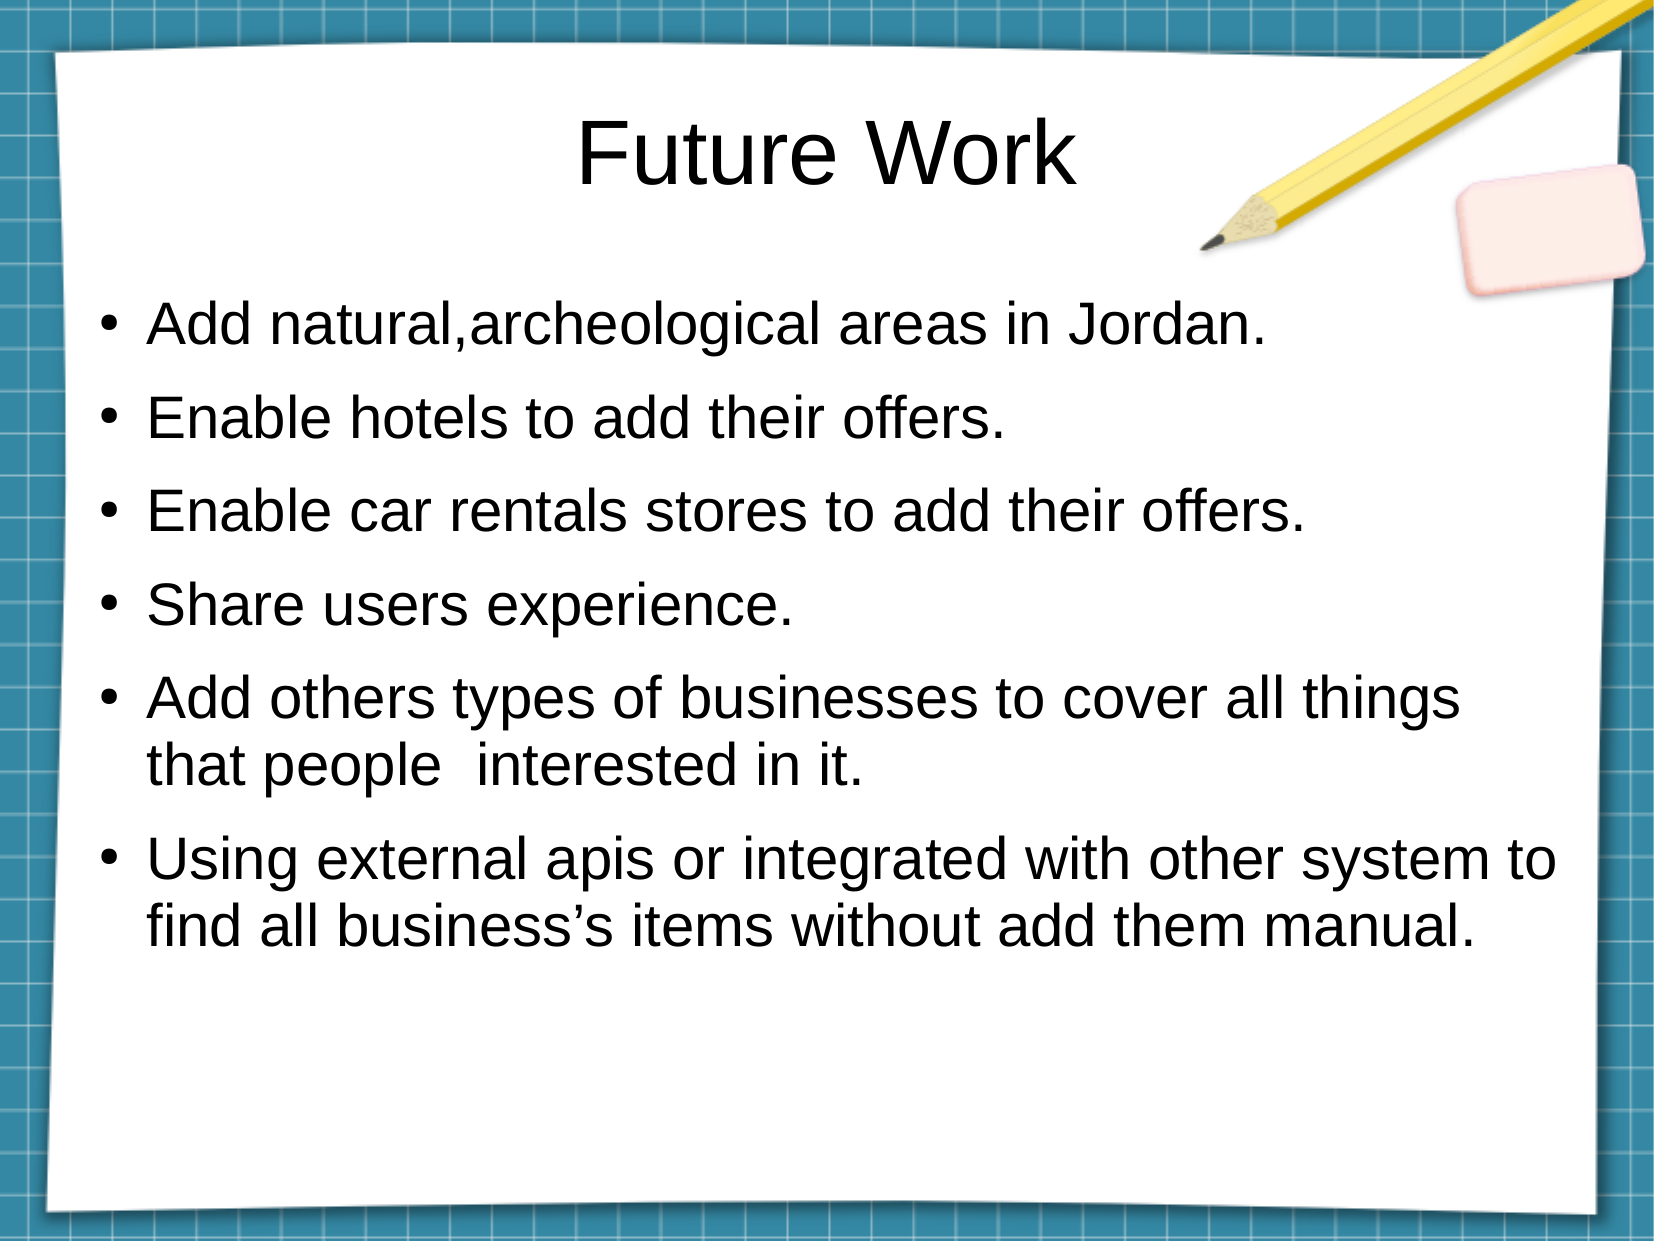

# Future Work
Add natural,archeological areas in Jordan.
Enable hotels to add their offers.
Enable car rentals stores to add their offers.
Share users experience.
Add others types of businesses to cover all things that people interested in it.
Using external apis or integrated with other system to find all business’s items without add them manual.